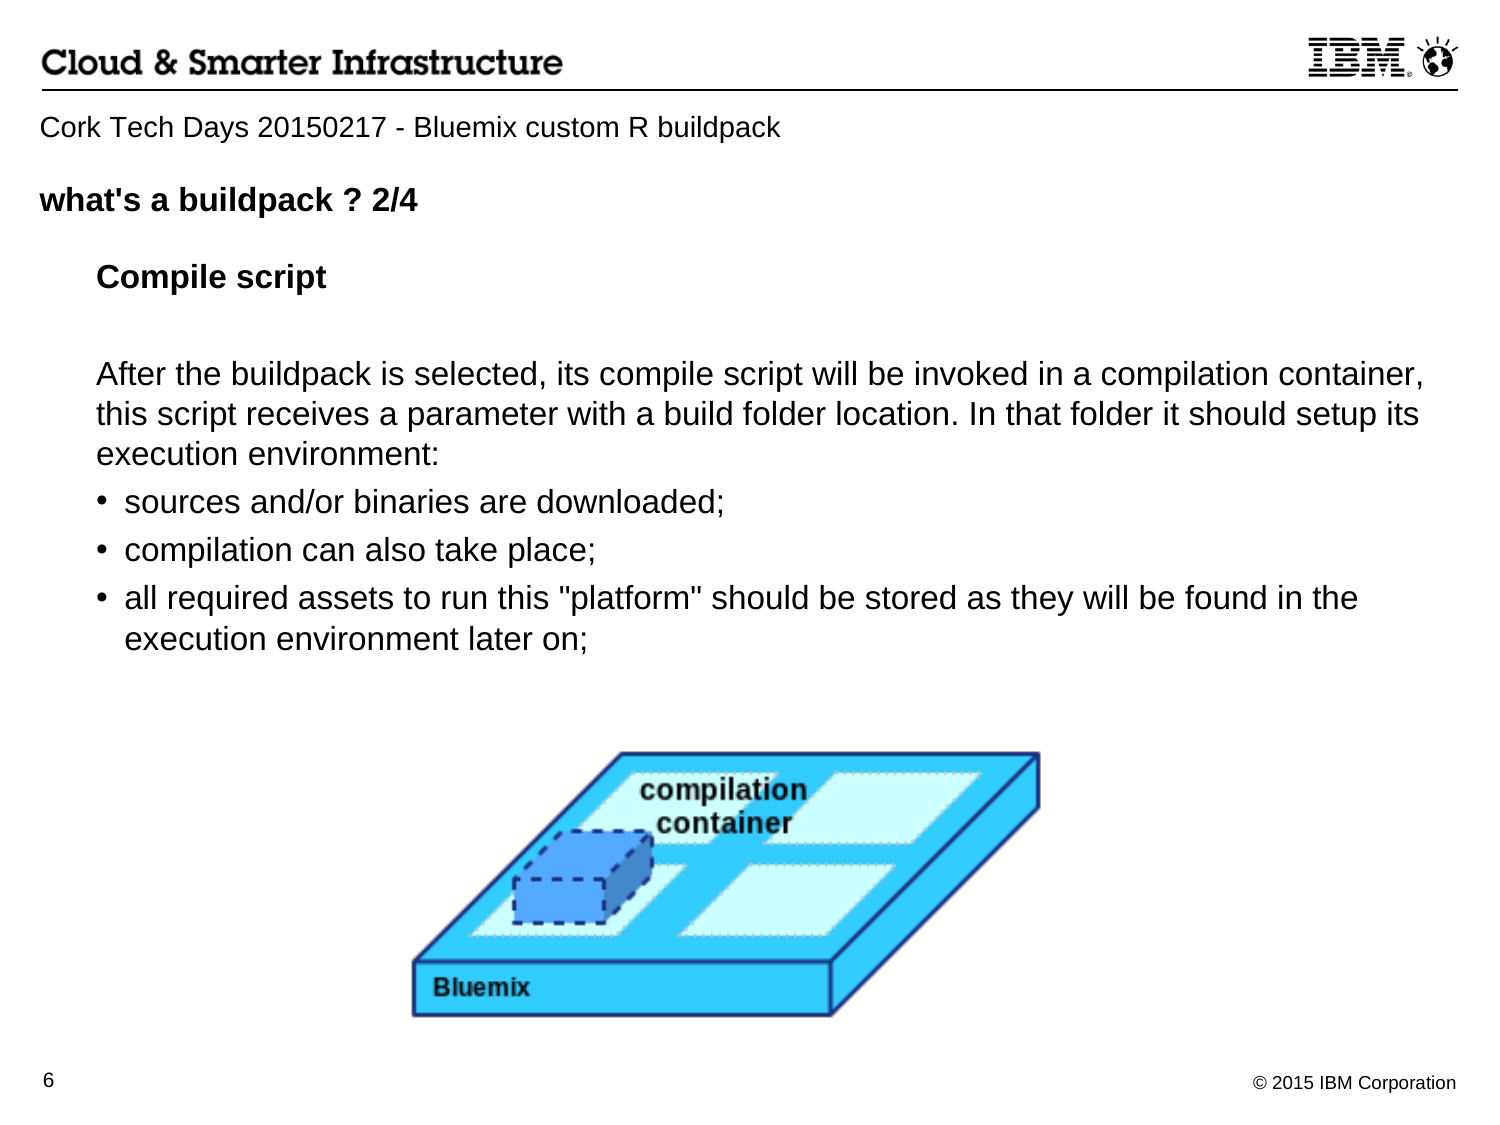

# Cork Tech Days 20150217 - Bluemix custom R buildpack what's a buildpack ? 2/4
Compile script
After the buildpack is selected, its compile script will be invoked in a compilation container, this script receives a parameter with a build folder location. In that folder it should setup its execution environment:
sources and/or binaries are downloaded;
compilation can also take place;
all required assets to run this "platform" should be stored as they will be found in the execution environment later on;